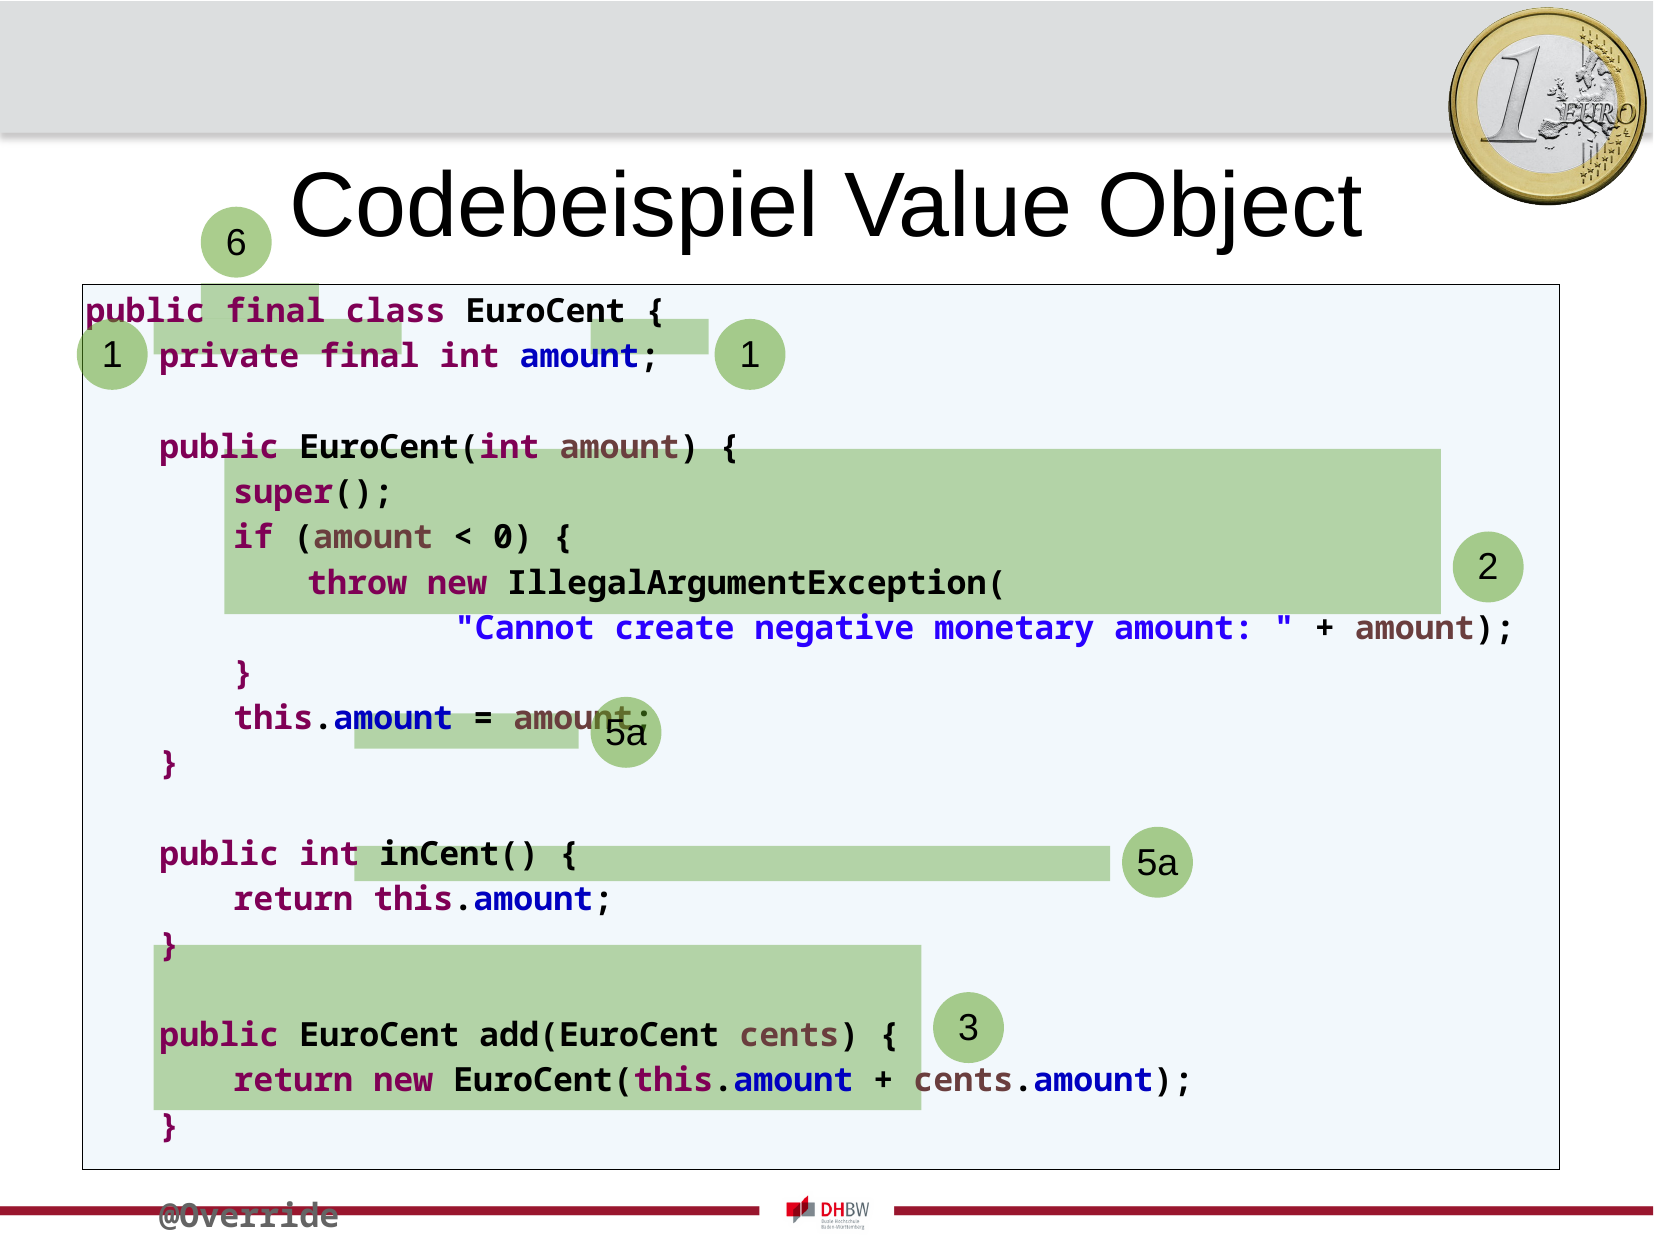

# Codebeispiel Value Object
6
public final class EuroCent {
	private final int amount;
	public EuroCent(int amount) {
		super();
		if (amount < 0) {
			throw new IllegalArgumentException(
					"Cannot create negative monetary amount: " + amount);
		}
		this.amount = amount;
	}
	public int inCent() {
		return this.amount;
	}
	public EuroCent add(EuroCent cents) {
		return new EuroCent(this.amount + cents.amount);
	}
	@Override
	public int hashCode() { […] }
	@Override
	public boolean equals(Object obj) { […] }
}
1
1
2
5a
5a
3